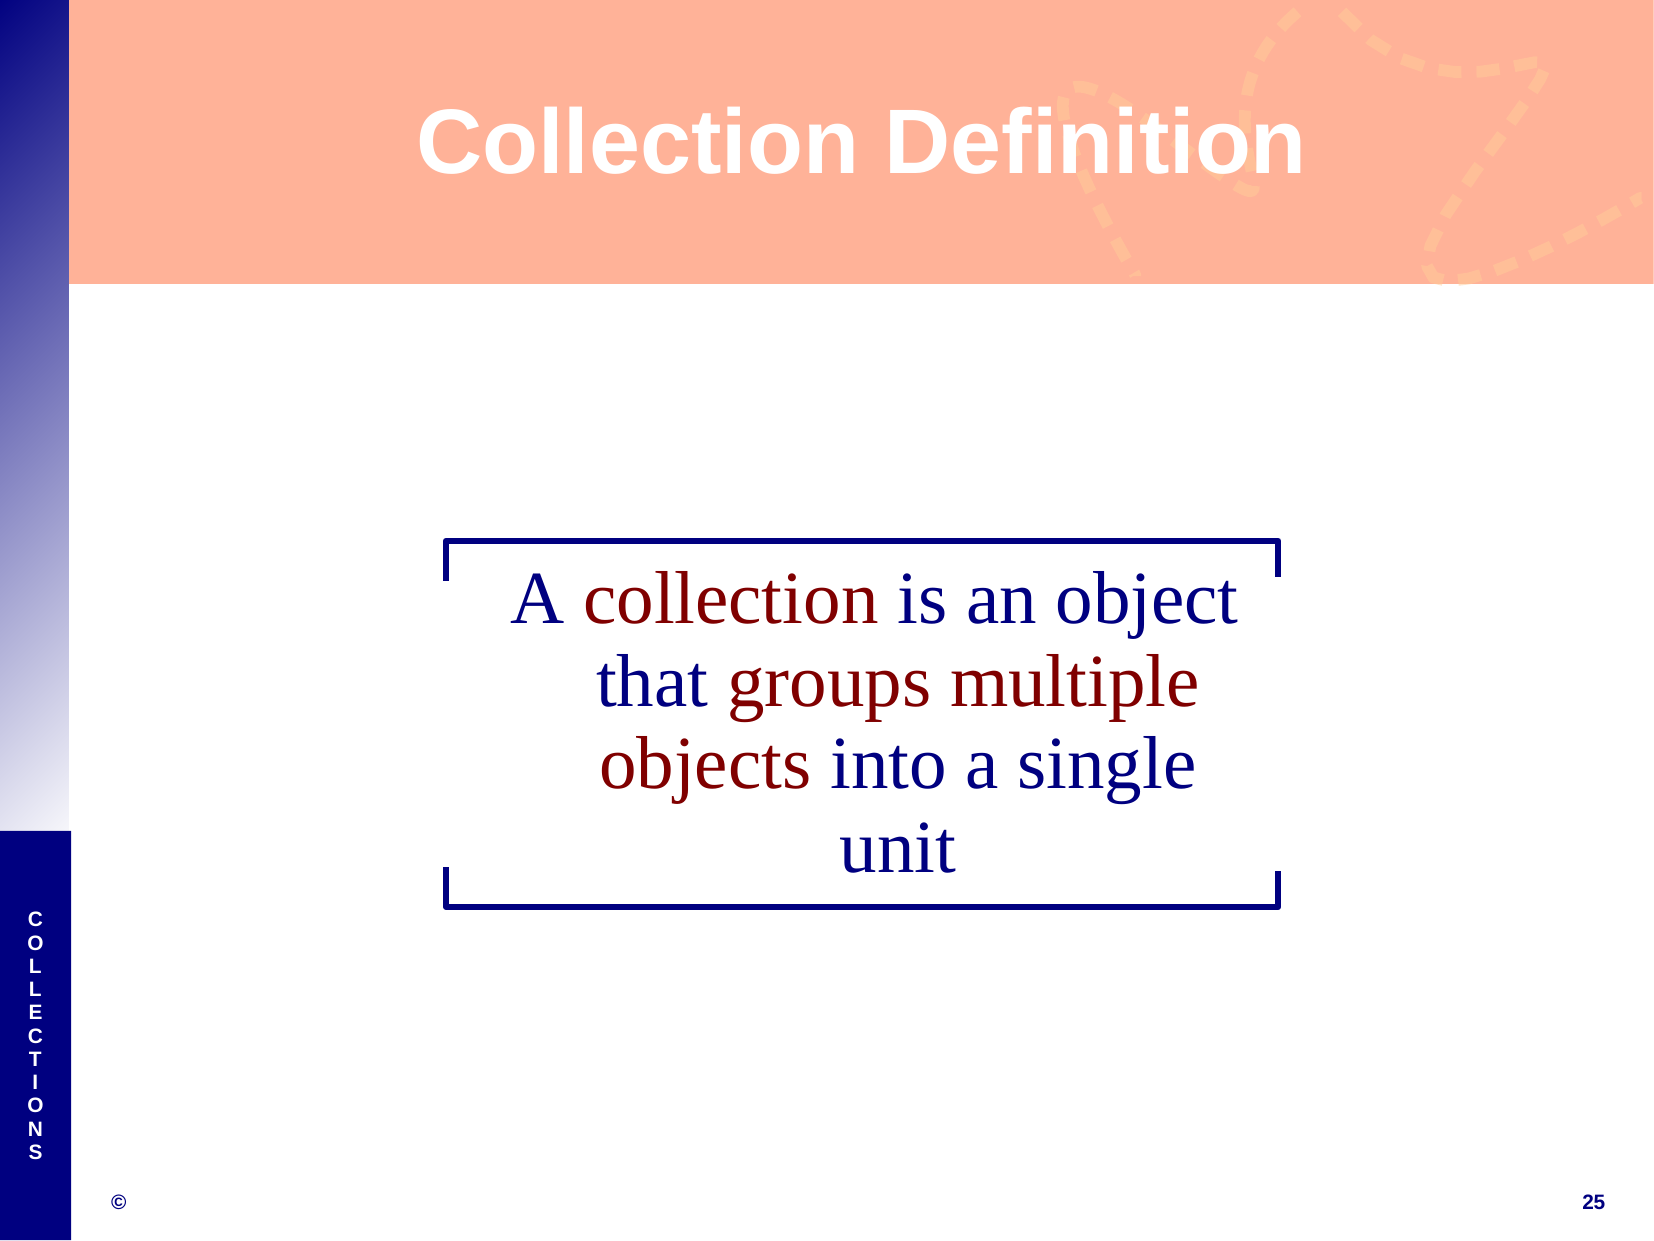

# Collection Definition
A collection is an object that groups multiple objects into a single unit
C
O
L
L
E
C
T
I
O
N
S